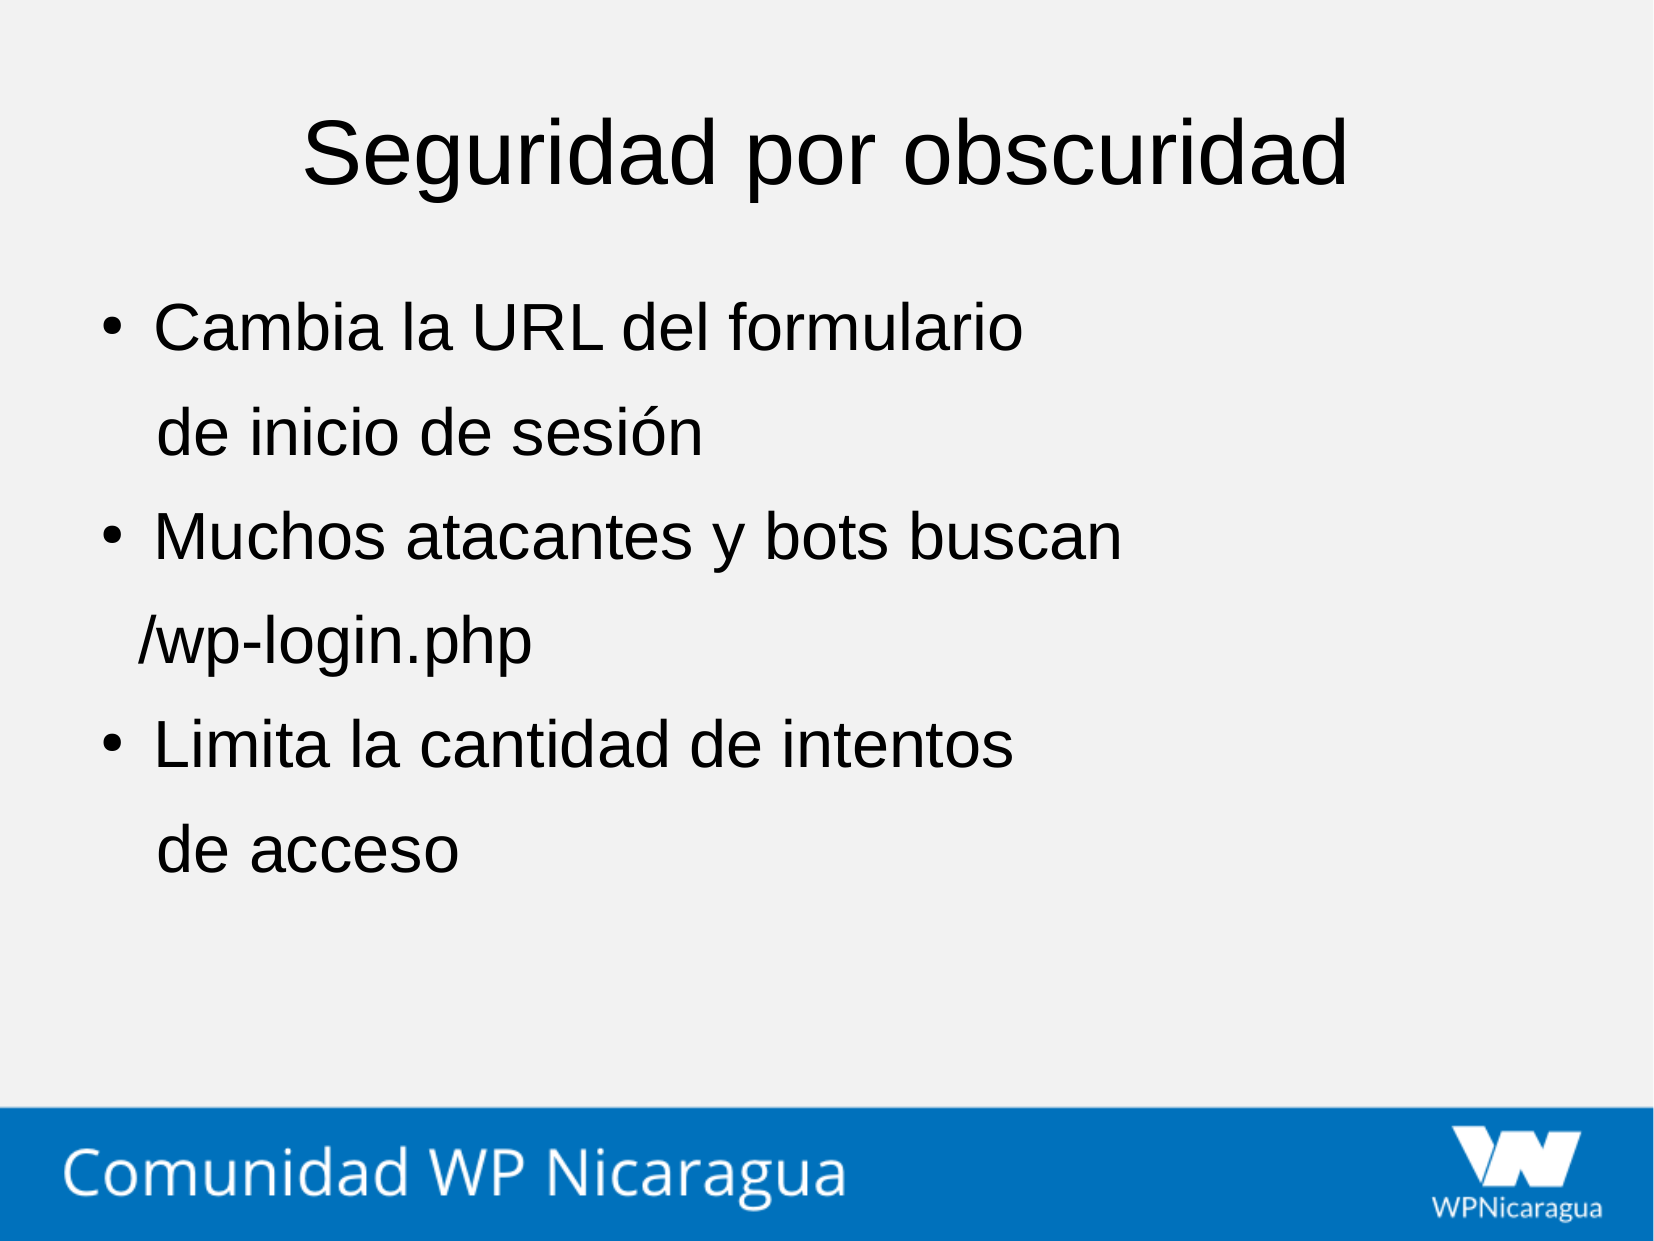

# Seguridad por obscuridad
Cambia la URL del formulario
 de inicio de sesión
Muchos atacantes y bots buscan
 /wp-­login.php
Limita la cantidad de intentos
 de acceso